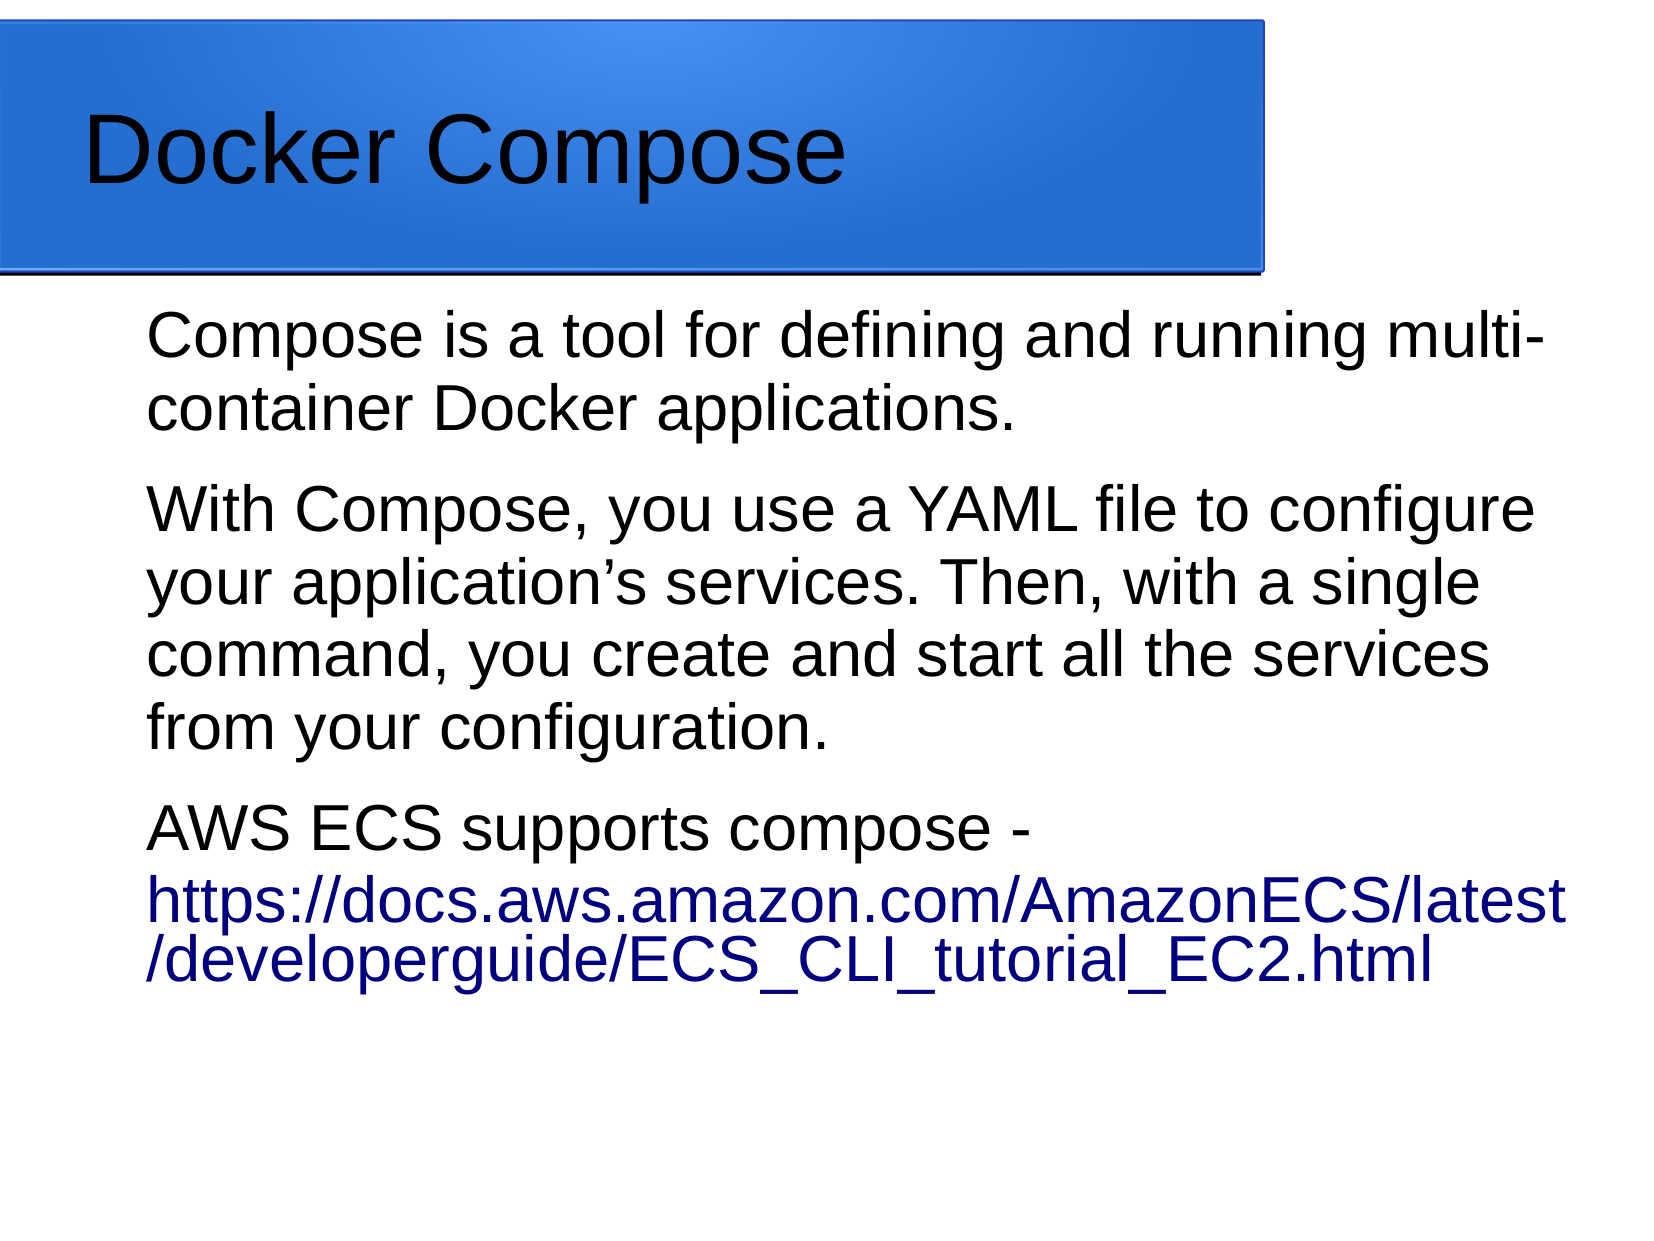

# Docker Compose
Compose is a tool for defining and running multi-container Docker applications.
With Compose, you use a YAML file to configure your application’s services. Then, with a single command, you create and start all the services from your configuration.
AWS ECS supports compose - https://docs.aws.amazon.com/AmazonECS/latest/developerguide/ECS_CLI_tutorial_EC2.html